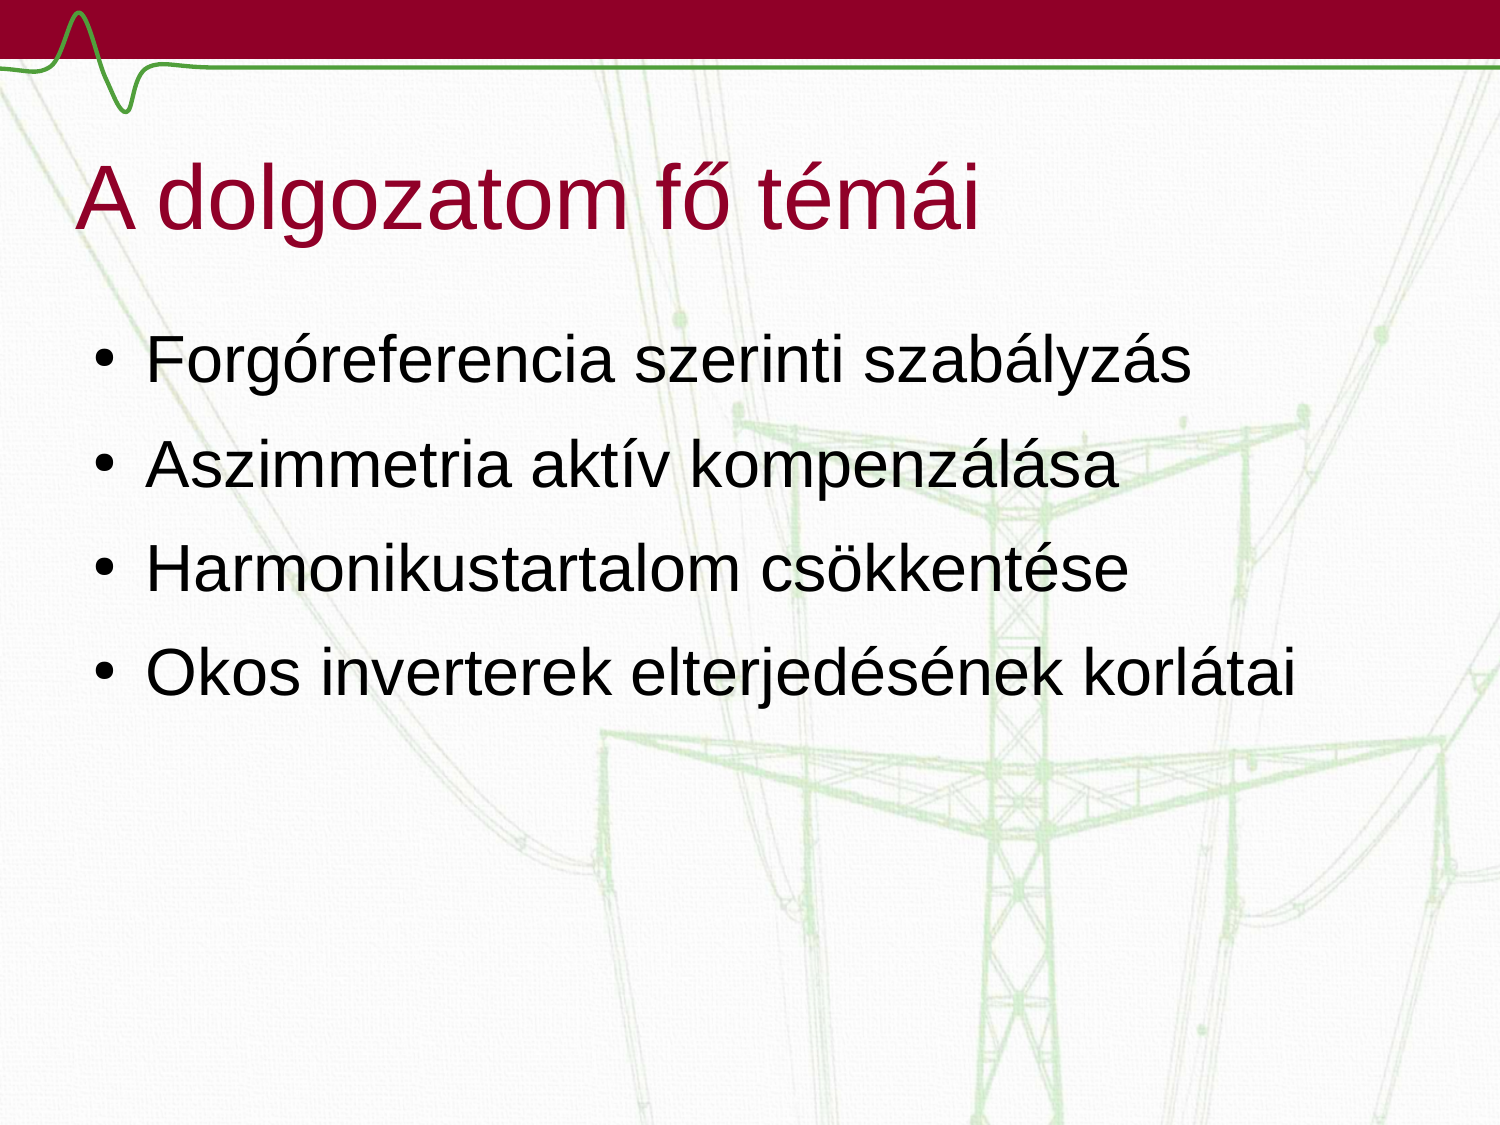

# A dolgozatom fő témái
Forgóreferencia szerinti szabályzás
Aszimmetria aktív kompenzálása
Harmonikustartalom csökkentése
Okos inverterek elterjedésének korlátai